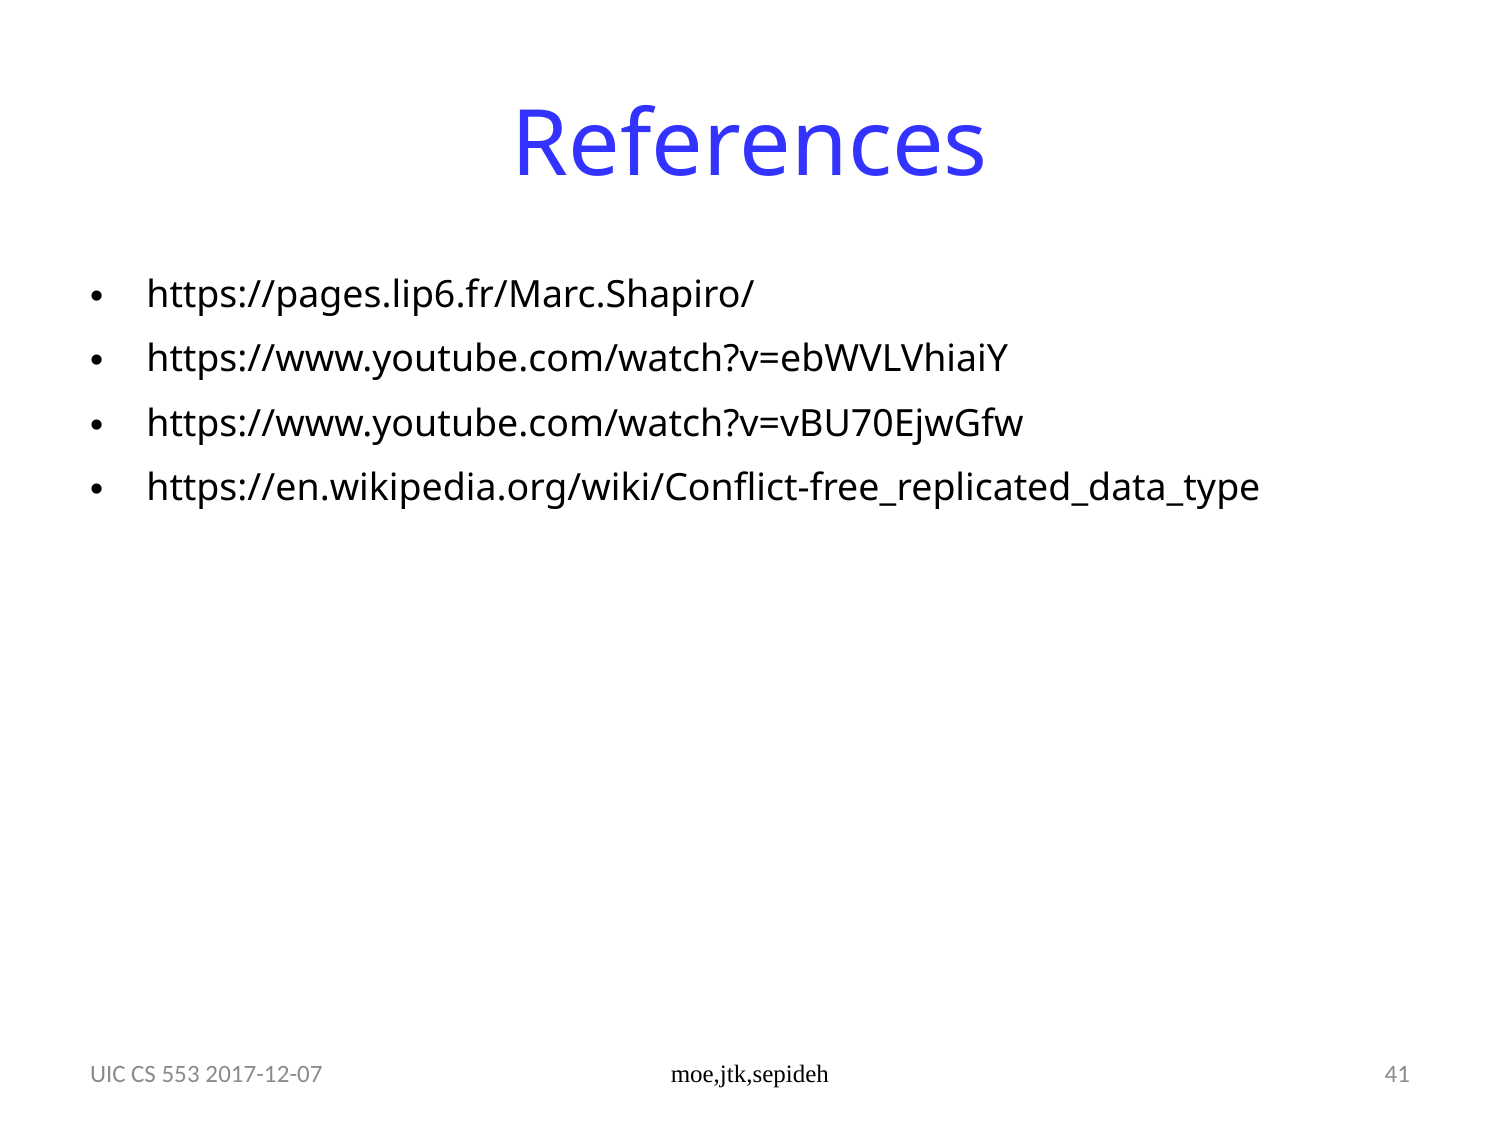

# References
https://pages.lip6.fr/Marc.Shapiro/
https://www.youtube.com/watch?v=ebWVLVhiaiY
https://www.youtube.com/watch?v=vBU70EjwGfw
https://en.wikipedia.org/wiki/Conflict-free_replicated_data_type
UIC CS 553 2017-12-07
moe,jtk,sepideh
41